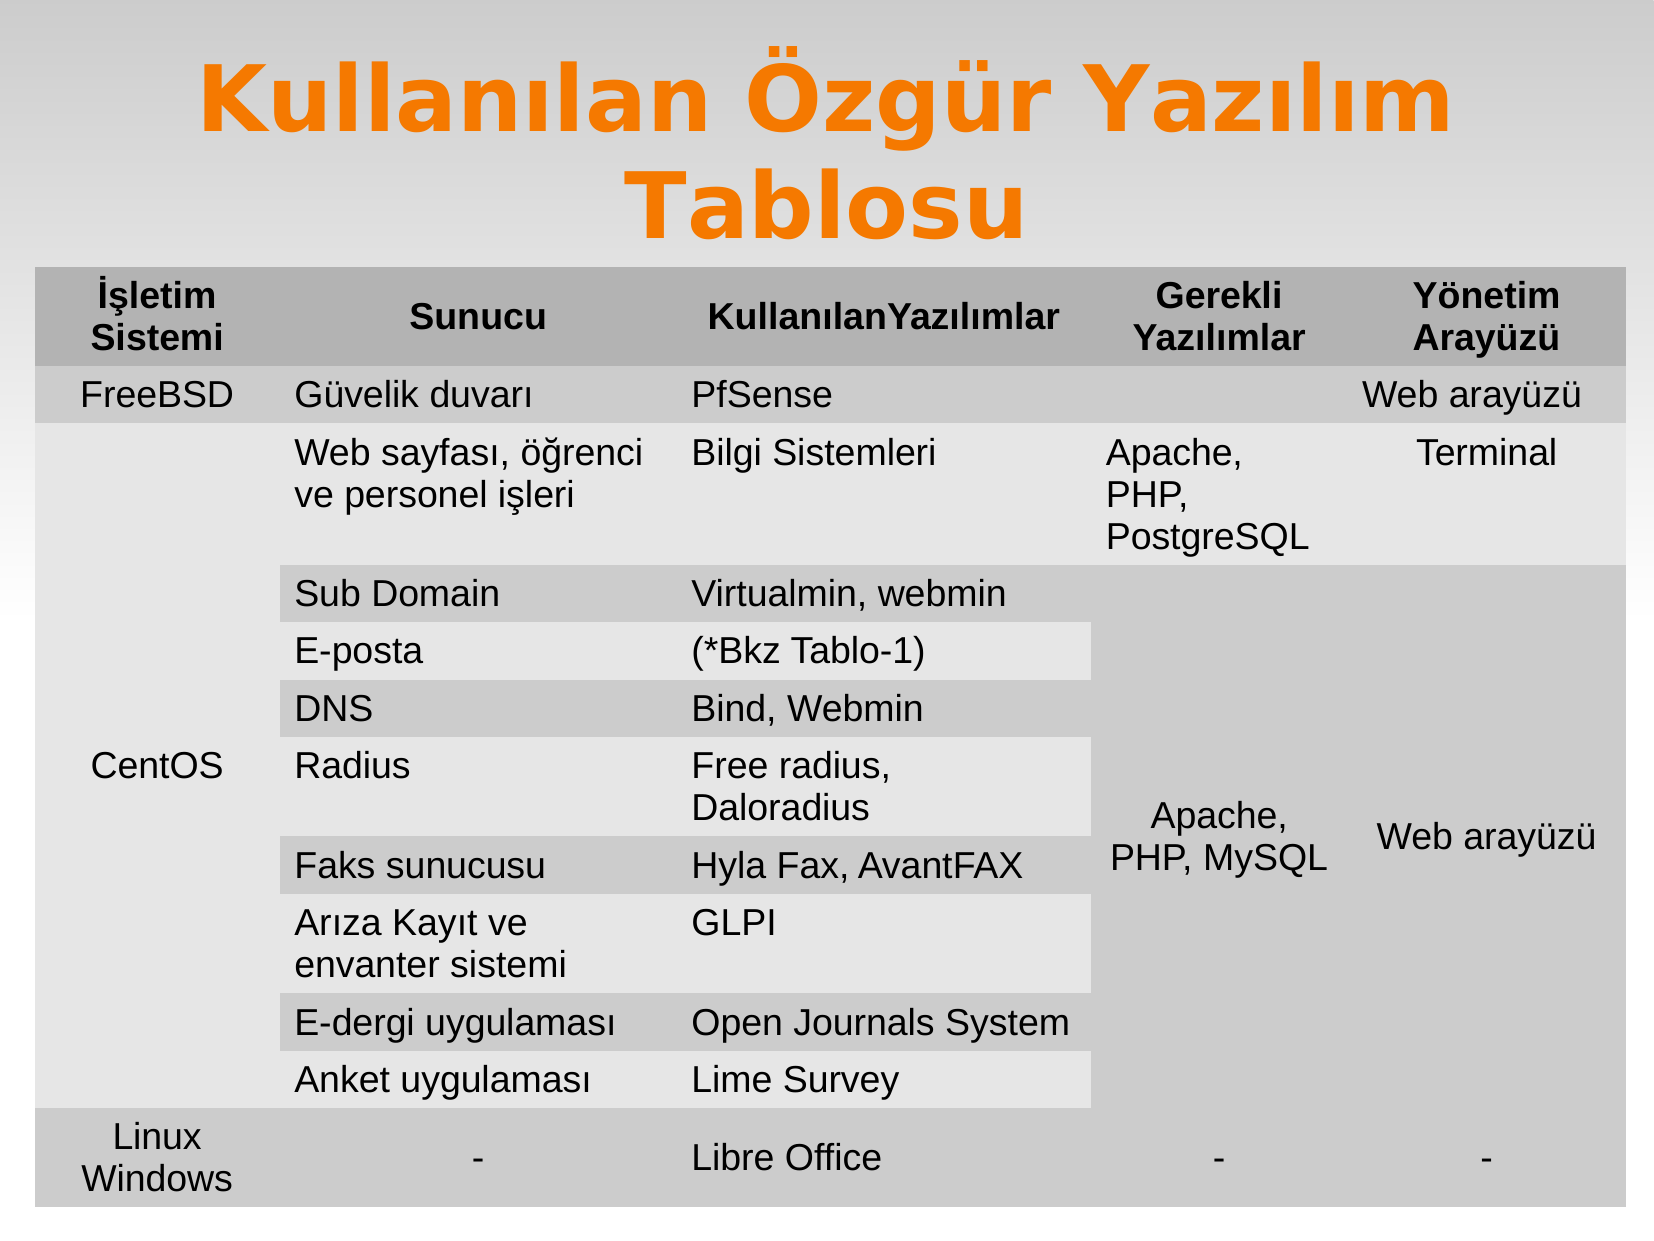

# Kullanılan Özgür Yazılım Tablosu
| İşletim Sistemi | Sunucu | KullanılanYazılımlar | Gerekli Yazılımlar | Yönetim Arayüzü |
| --- | --- | --- | --- | --- |
| FreeBSD | Güvelik duvarı | PfSense | | Web arayüzü |
| CentOS | Web sayfası, öğrenci ve personel işleri | Bilgi Sistemleri | Apache, PHP, PostgreSQL | Terminal |
| | Sub Domain | Virtualmin, webmin | Apache, PHP, MySQL | Web arayüzü |
| | E-posta | (\*Bkz Tablo-1) | | |
| | DNS | Bind, Webmin | | |
| | Radius | Free radius, Daloradius | | |
| | Faks sunucusu | Hyla Fax, AvantFAX | | |
| | Arıza Kayıt ve envanter sistemi | GLPI | | |
| | E-dergi uygulaması | Open Journals System | | |
| | Anket uygulaması | Lime Survey | | |
| Linux Windows | - | Libre Office | - | - |